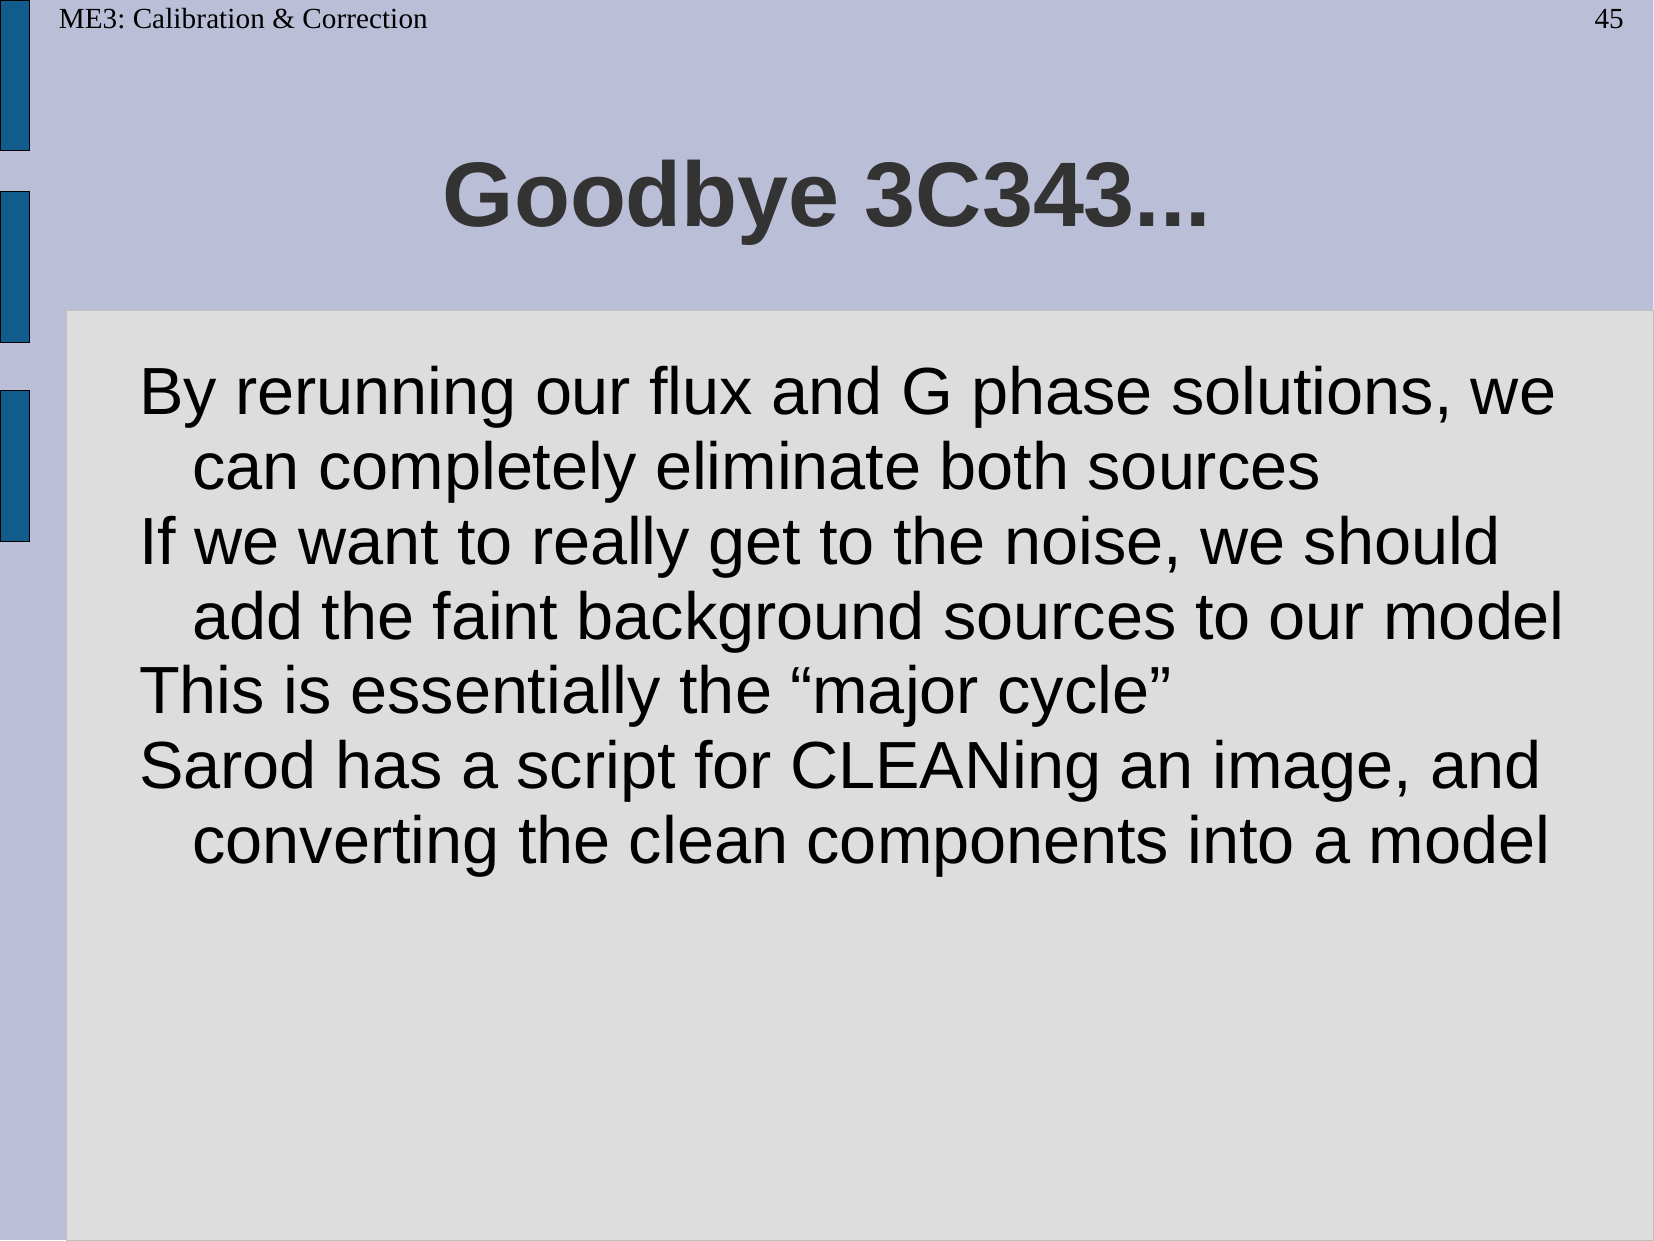

ME3: Calibration & Correction
45
# Goodbye 3C343...
By rerunning our flux and G phase solutions, we can completely eliminate both sources
If we want to really get to the noise, we should add the faint background sources to our model
This is essentially the “major cycle”
Sarod has a script for CLEANing an image, and converting the clean components into a model